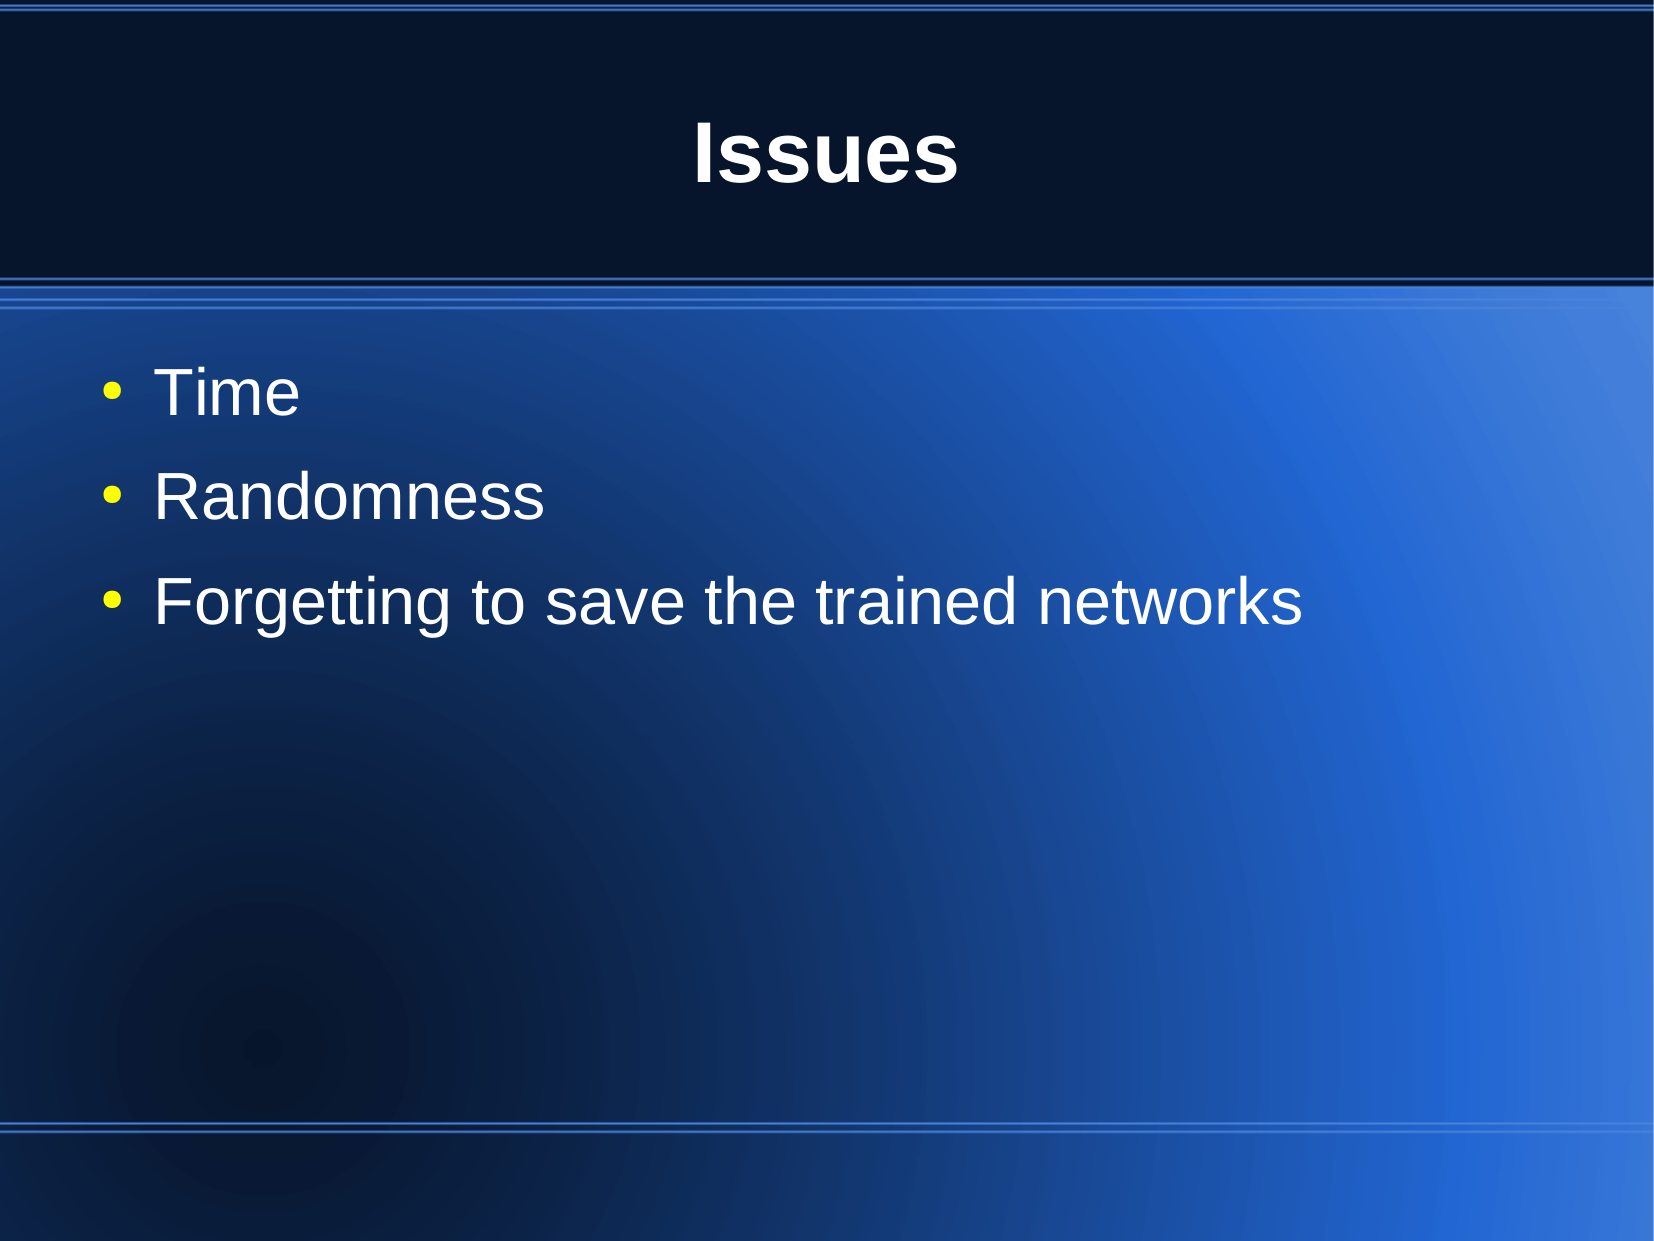

# Issues
Time
Randomness
Forgetting to save the trained networks